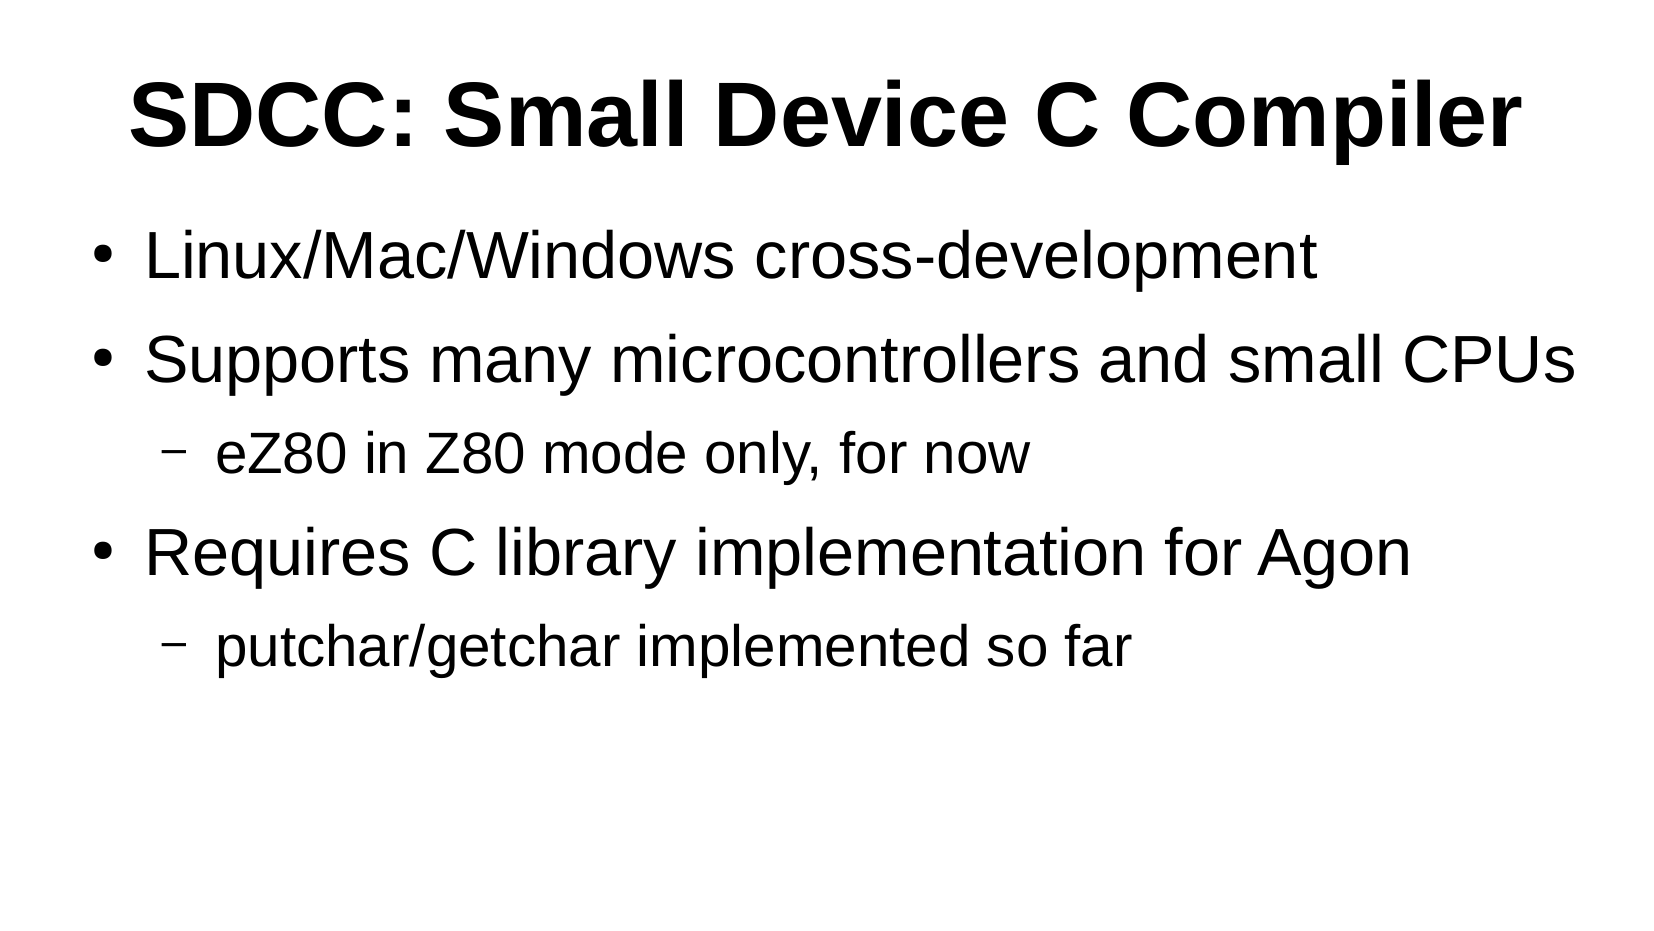

# SDCC: Small Device C Compiler
Linux/Mac/Windows cross-development
Supports many microcontrollers and small CPUs
eZ80 in Z80 mode only, for now
Requires C library implementation for Agon
putchar/getchar implemented so far